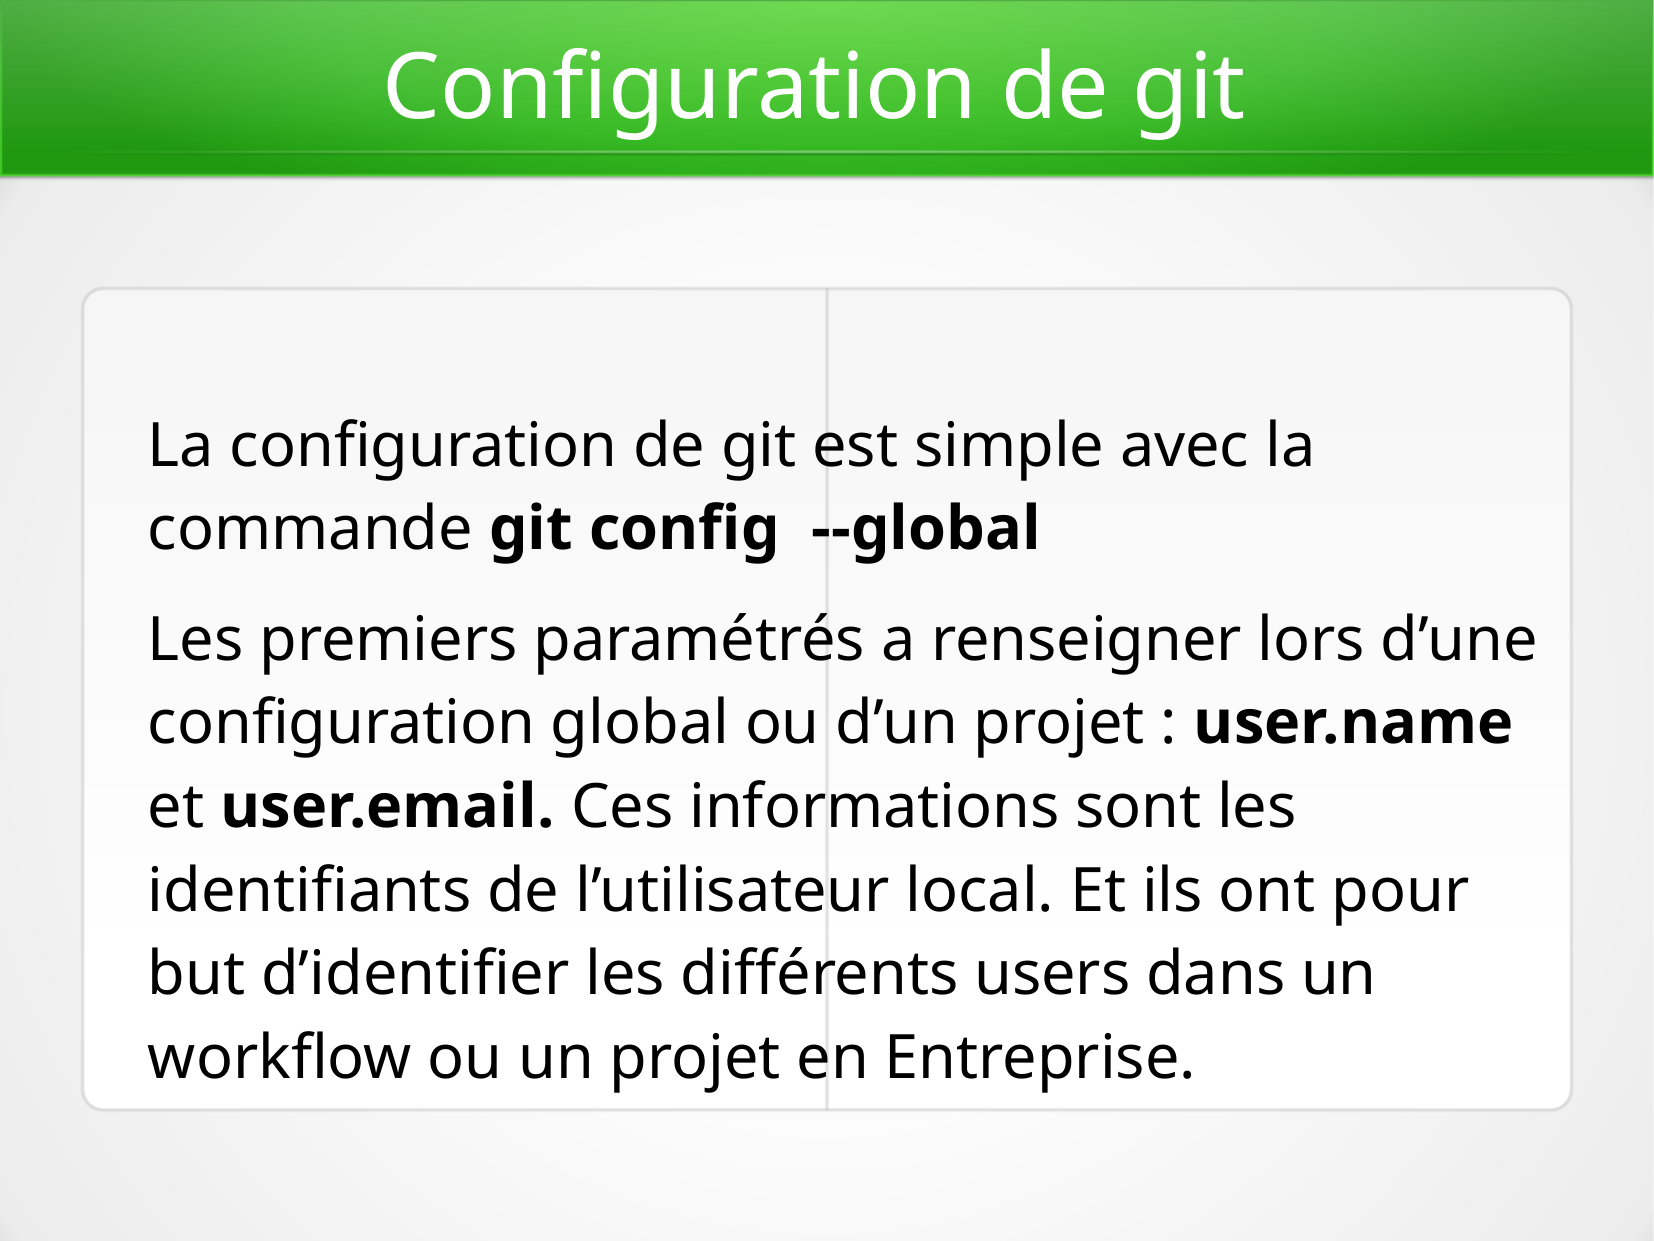

# Configuration de git
La configuration de git est simple avec la commande git config --global
Les premiers paramétrés a renseigner lors d’une configuration global ou d’un projet : user.name et user.email. Ces informations sont les identifiants de l’utilisateur local. Et ils ont pour but d’identifier les différents users dans un workflow ou un projet en Entreprise.